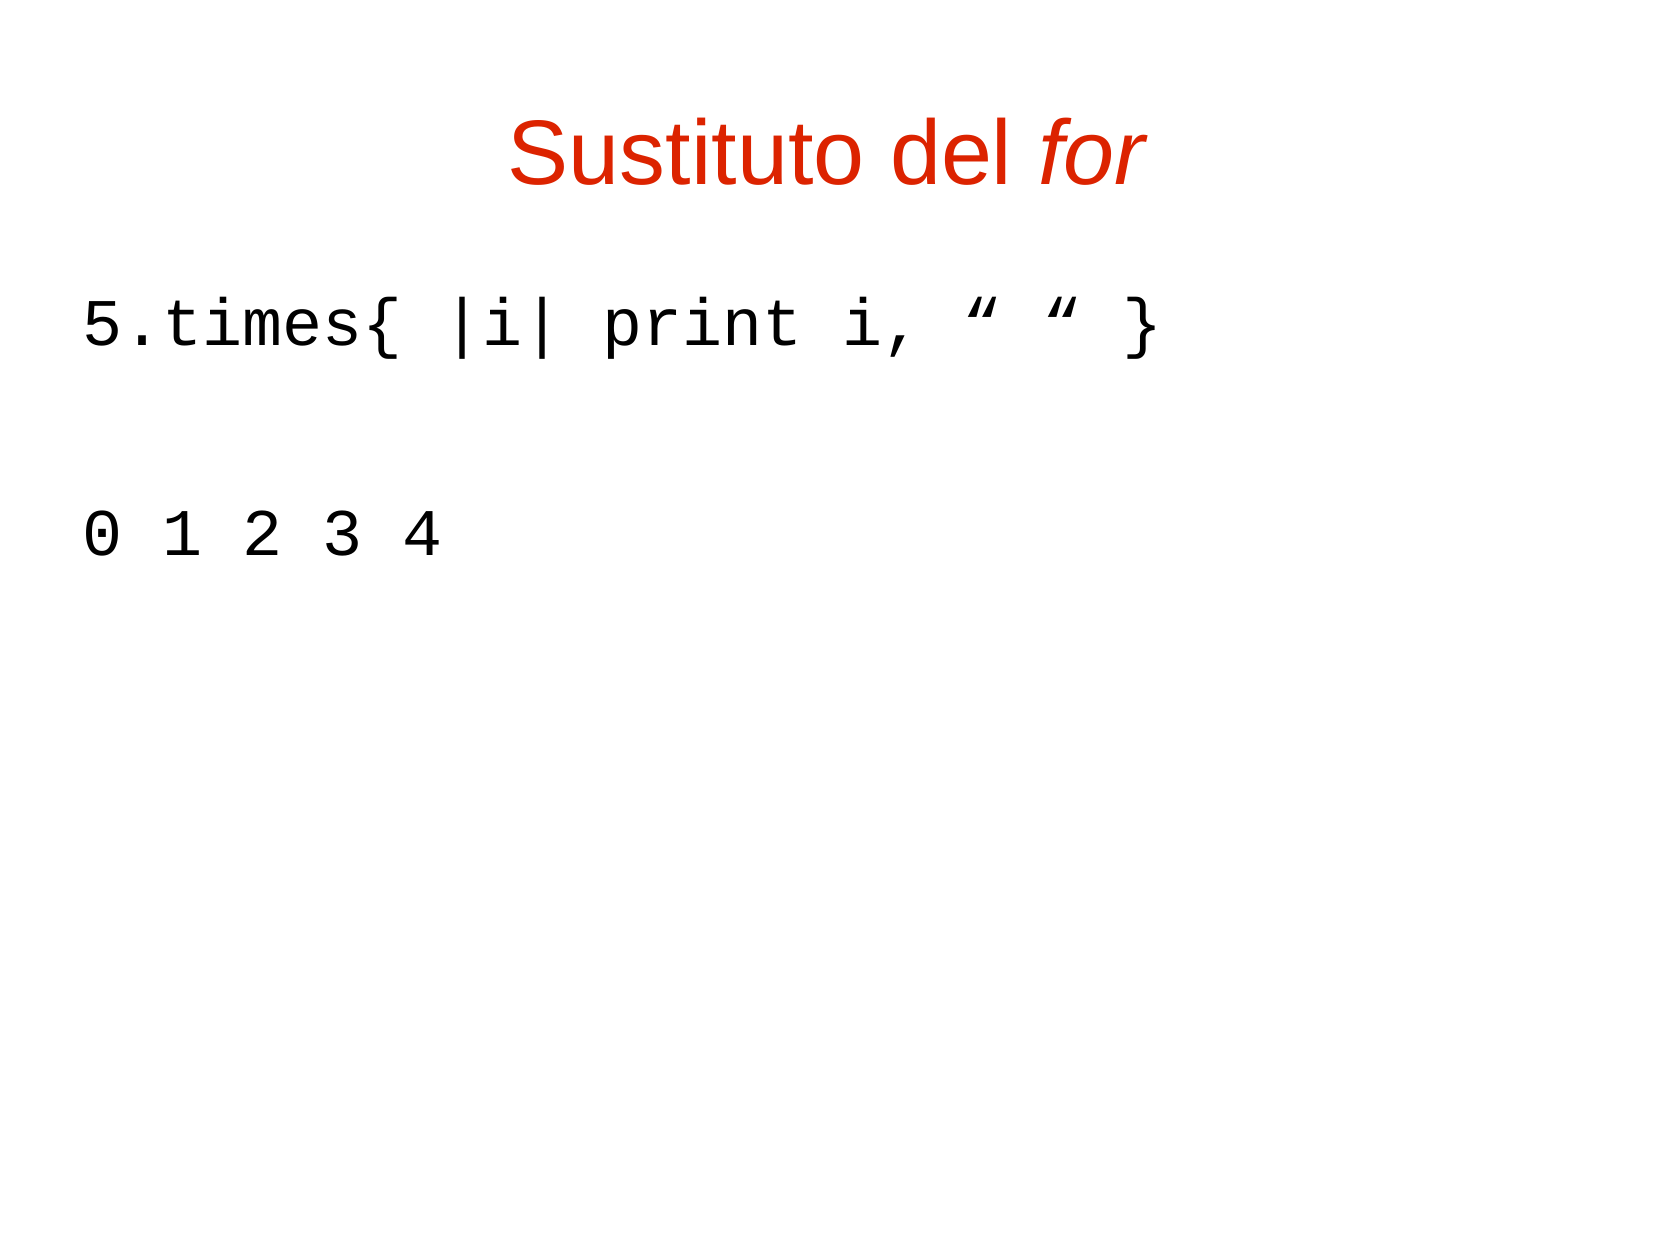

# Sustituto del for
5.times{ |i| print i, “ “ }
0 1 2 3 4